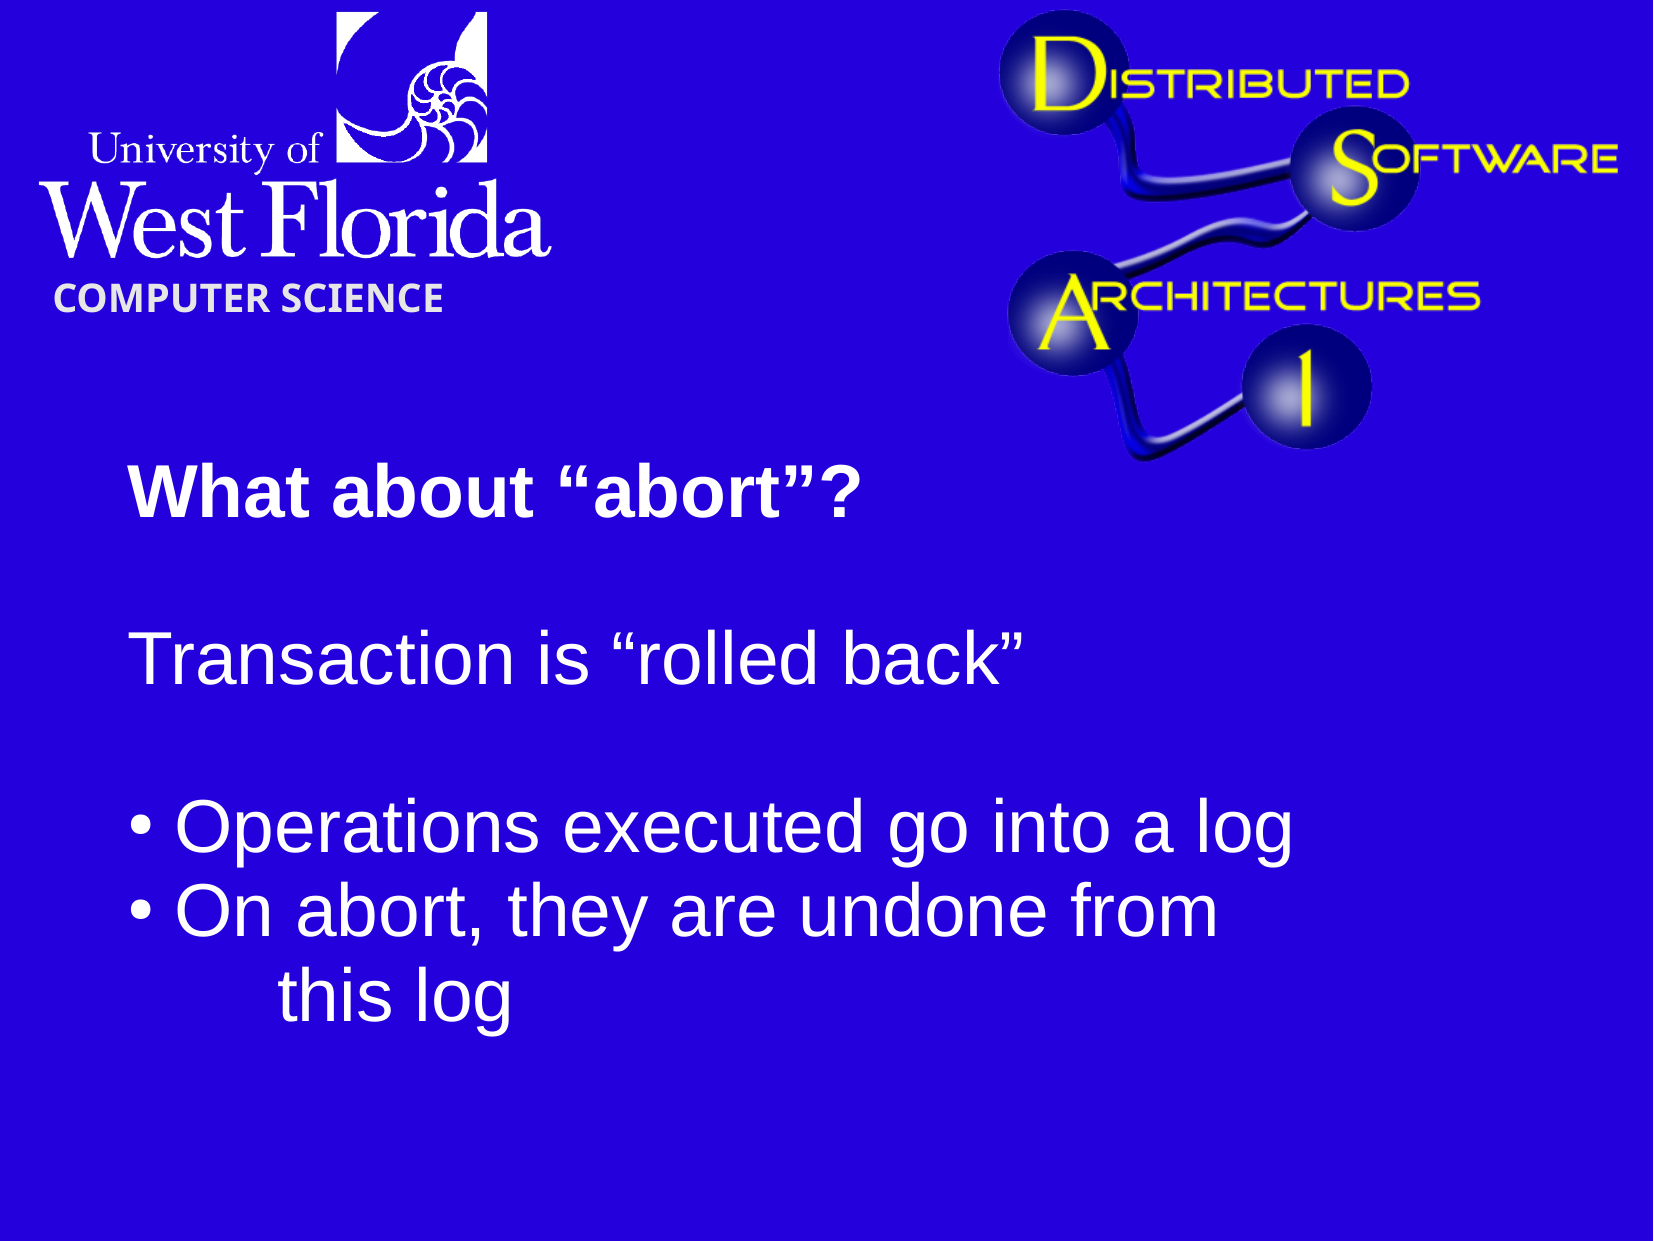

COMPUTER SCIENCE
What about “abort”?
Transaction is “rolled back”
 Operations executed go into a log
 On abort, they are undone from
		this log